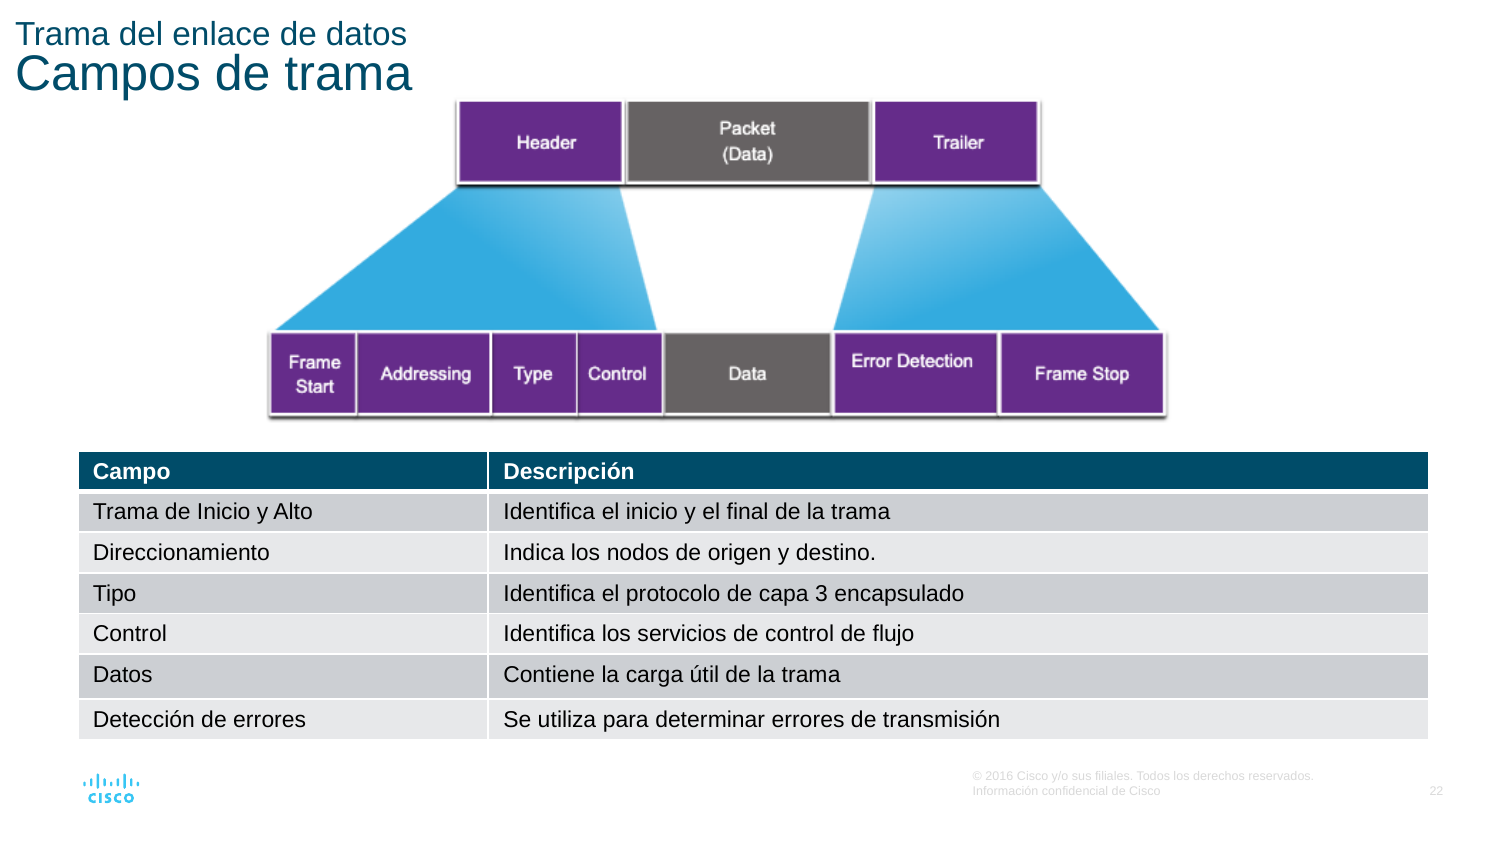

# Trama del enlace de datos Campos de trama
| Campo | Descripción |
| --- | --- |
| Trama de Inicio y Alto | Identifica el inicio y el final de la trama |
| Direccionamiento | Indica los nodos de origen y destino. |
| Tipo | Identifica el protocolo de capa 3 encapsulado |
| Control | Identifica los servicios de control de flujo |
| Datos | Contiene la carga útil de la trama |
| Detección de errores | Se utiliza para determinar errores de transmisión |